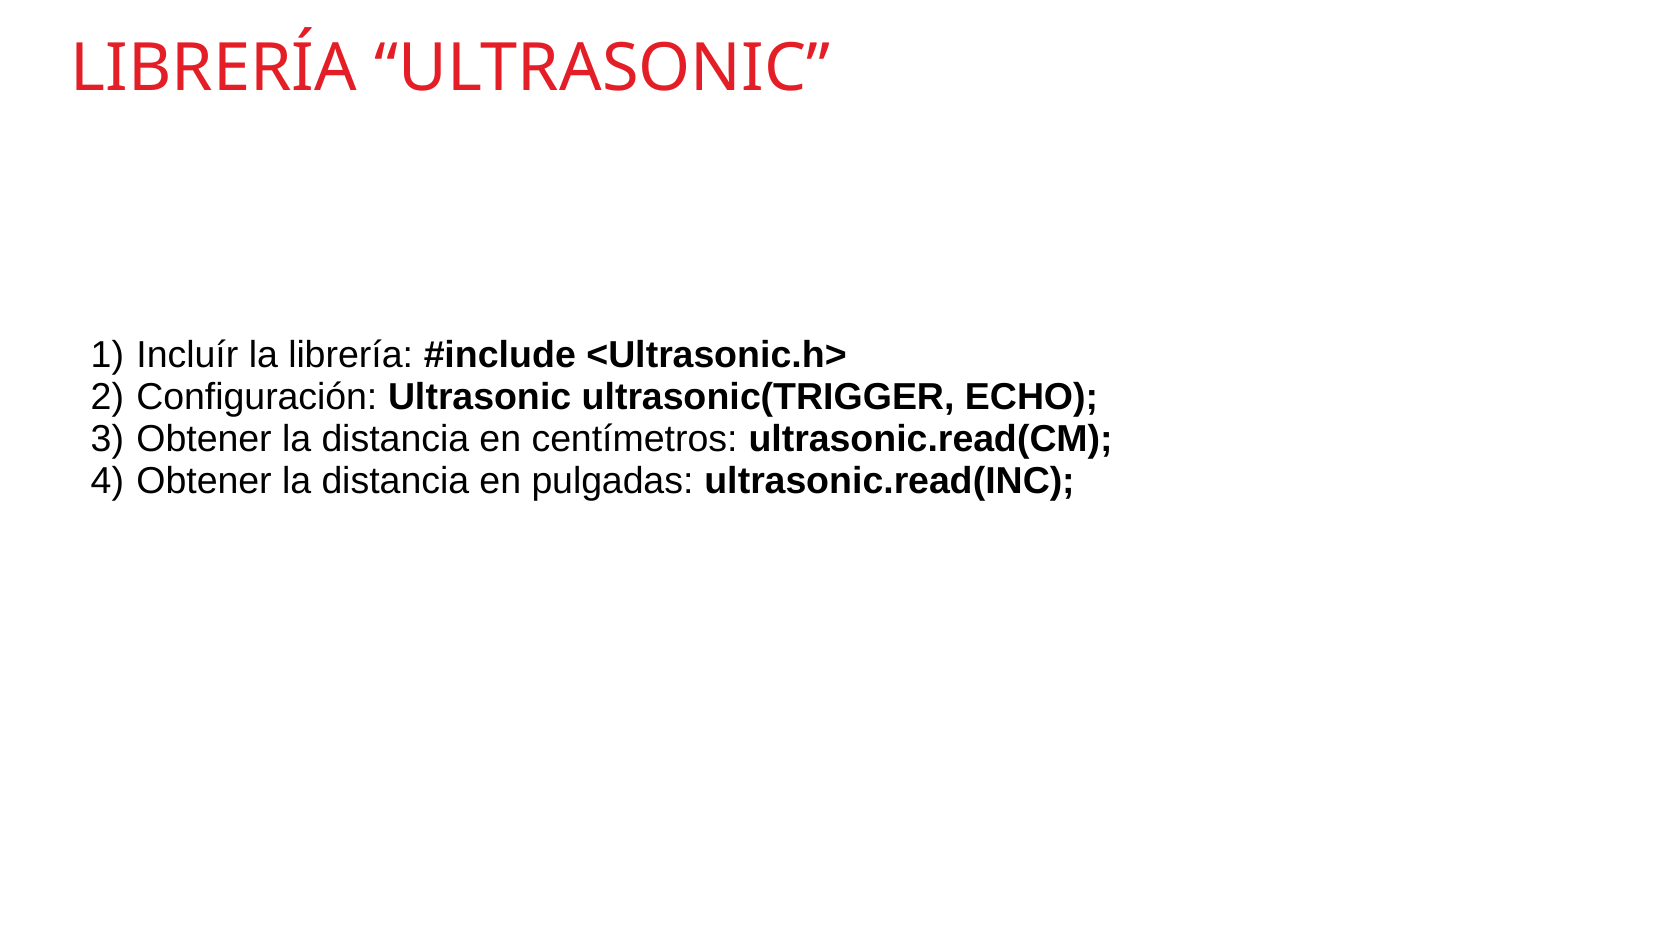

# LIBRERÍA “ULTRASONIC”
 Incluír la librería: #include <Ultrasonic.h>
 Configuración: Ultrasonic ultrasonic(TRIGGER, ECHO);
 Obtener la distancia en centímetros: ultrasonic.read(CM);
 Obtener la distancia en pulgadas: ultrasonic.read(INC);